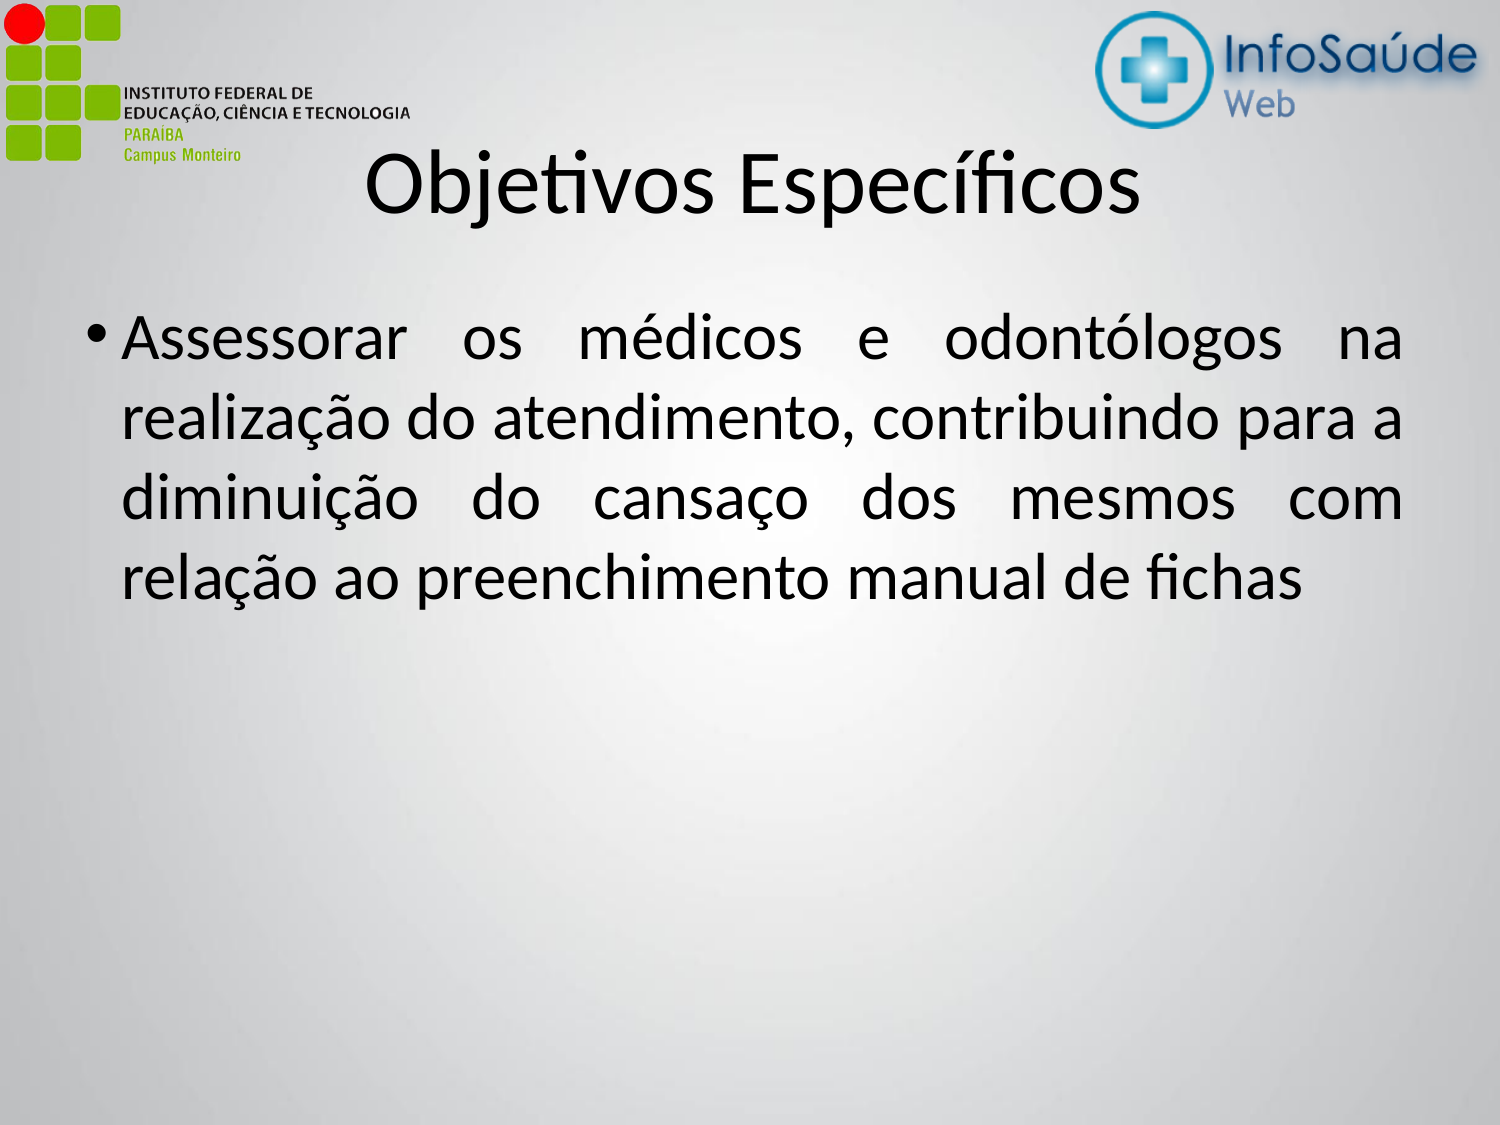

Objetivos Específicos
Assessorar os médicos e odontólogos na realização do atendimento, contribuindo para a diminuição do cansaço dos mesmos com relação ao preenchimento manual de fichas